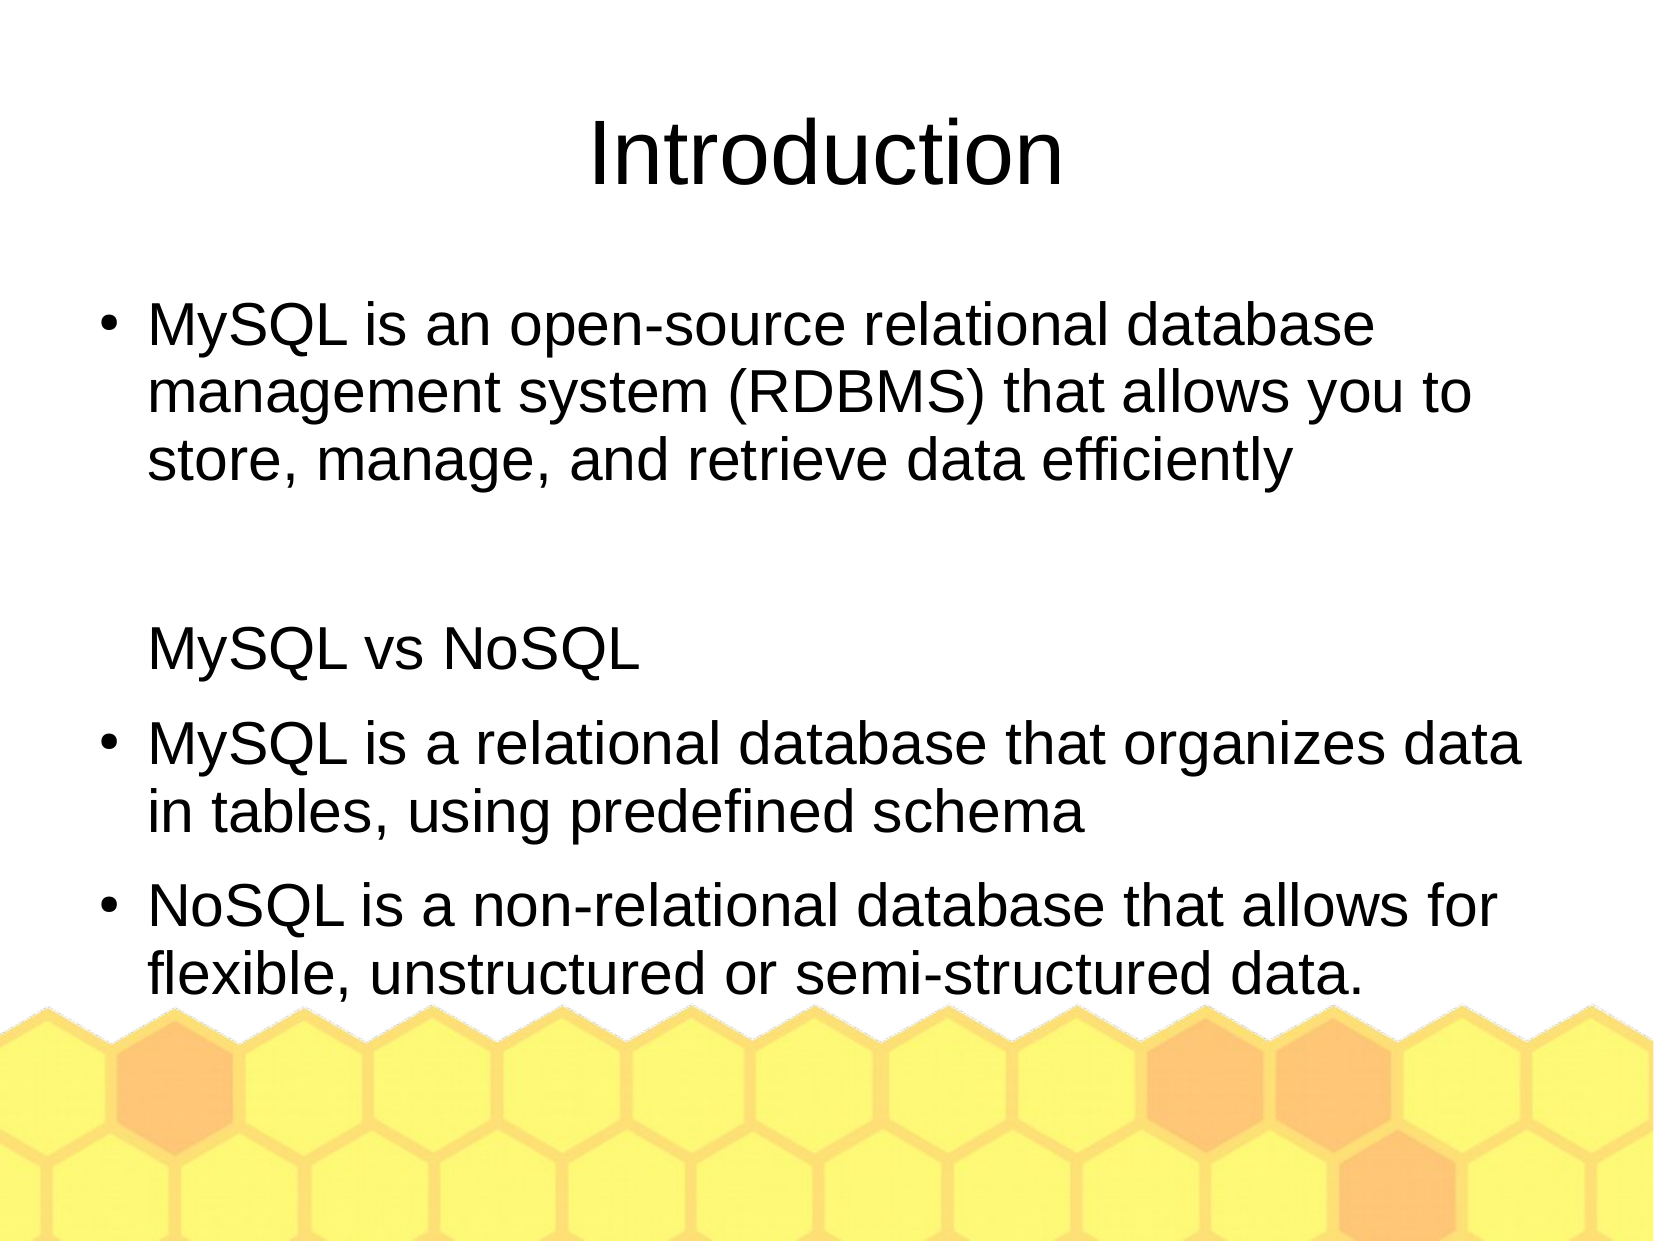

# Introduction
MySQL is an open-source relational database management system (RDBMS) that allows you to store, manage, and retrieve data efficiently
MySQL vs NoSQL
MySQL is a relational database that organizes data in tables, using predefined schema
NoSQL is a non-relational database that allows for flexible, unstructured or semi-structured data.